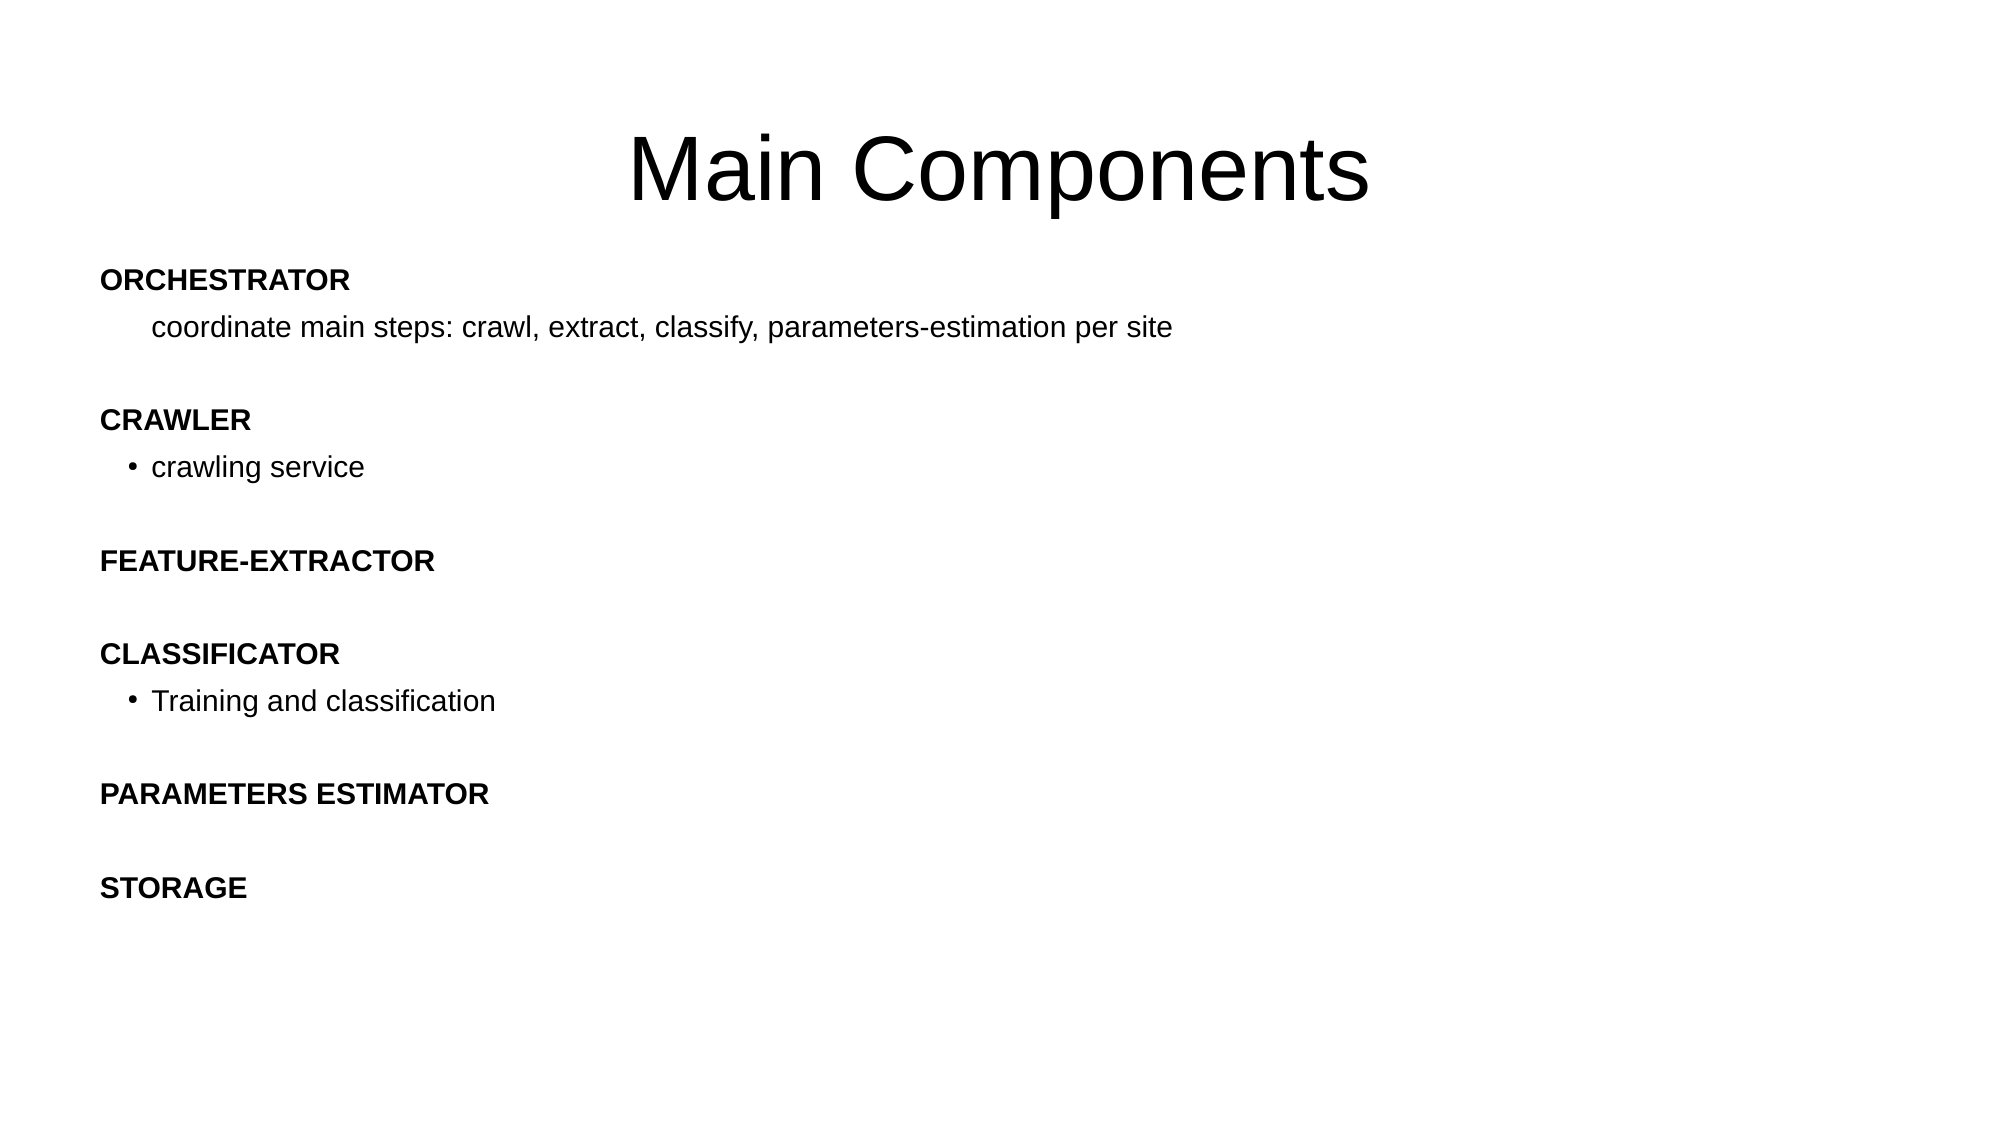

# Main Components
ORCHESTRATOR
coordinate main steps: crawl, extract, classify, parameters-estimation per site
CRAWLER
crawling service
FEATURE-EXTRACTOR
CLASSIFICATOR
Training and classification
PARAMETERS ESTIMATOR
STORAGE